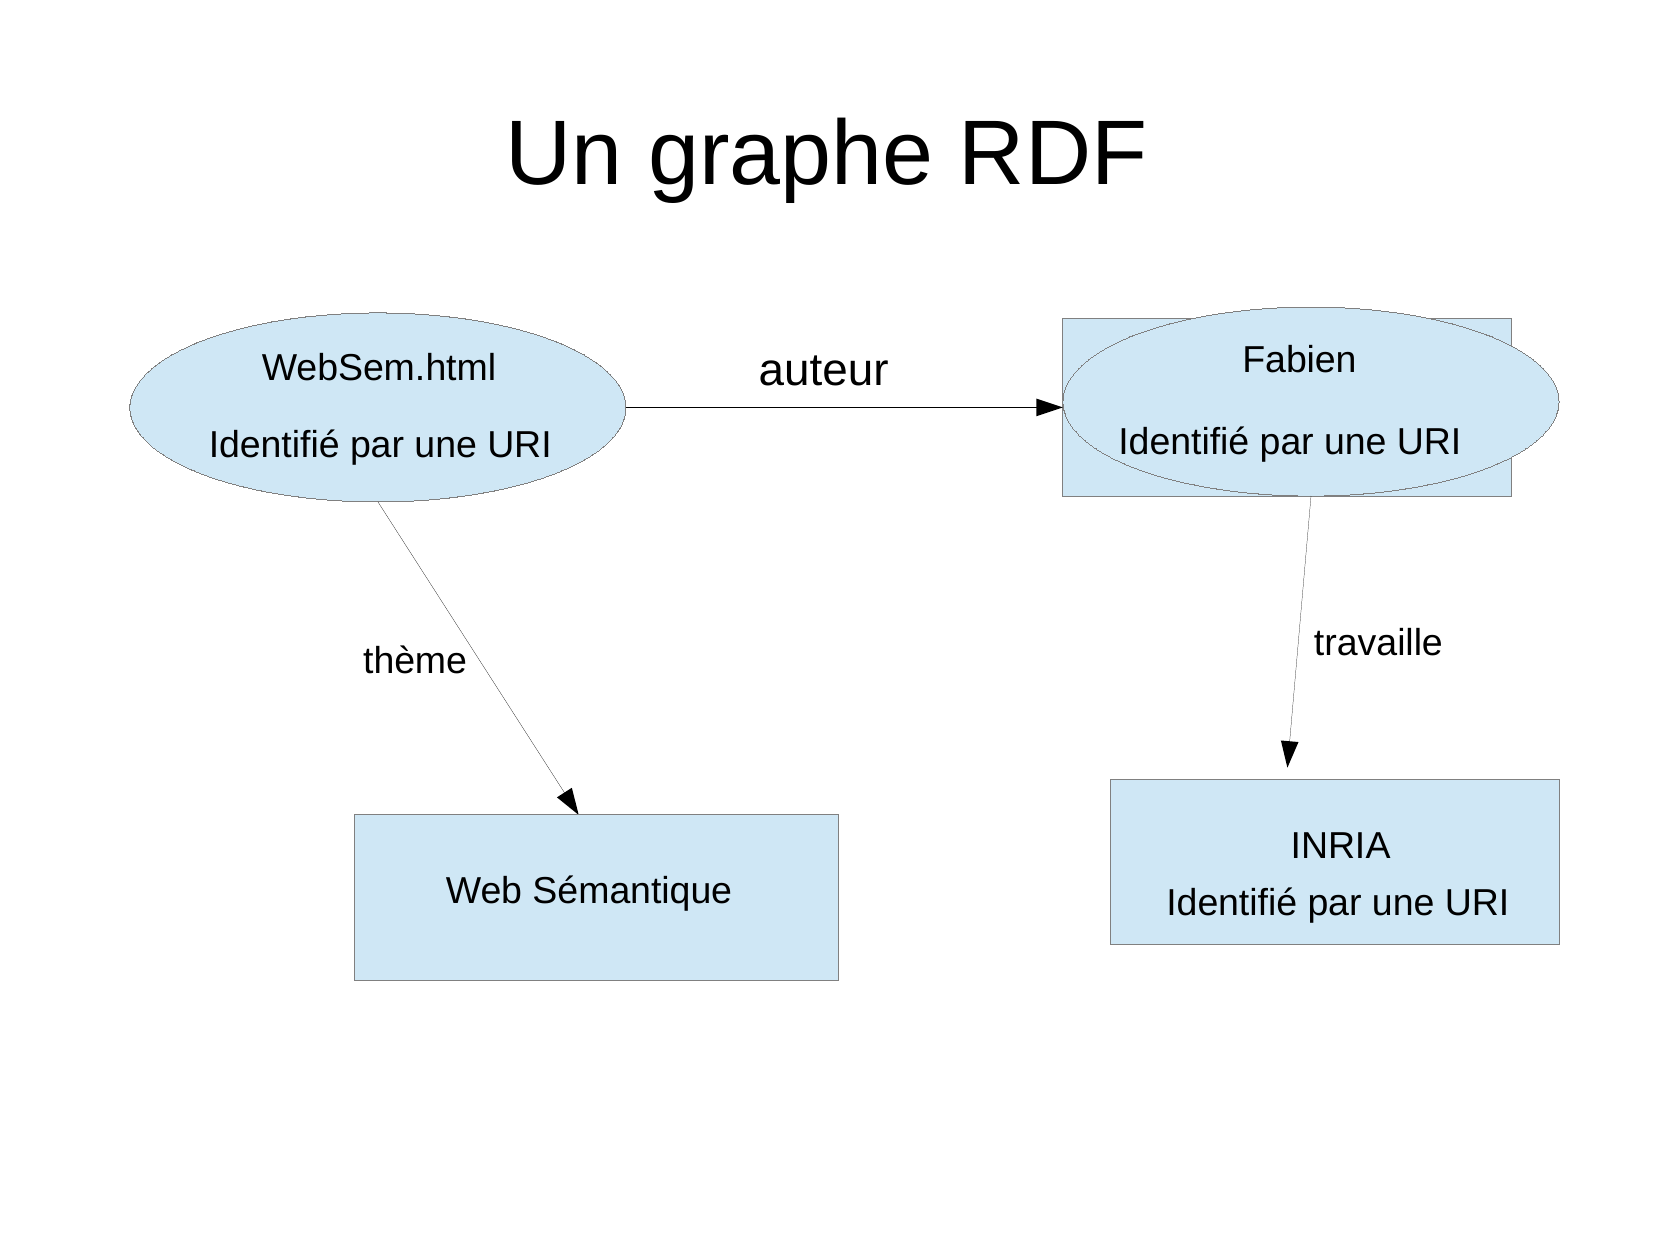

# Un graphe RDF
Fabien
auteur
WebSem.html
Identifié par une URI
Identifié par une URI
travaille
thème
INRIA
Web Sémantique
Identifié par une URI